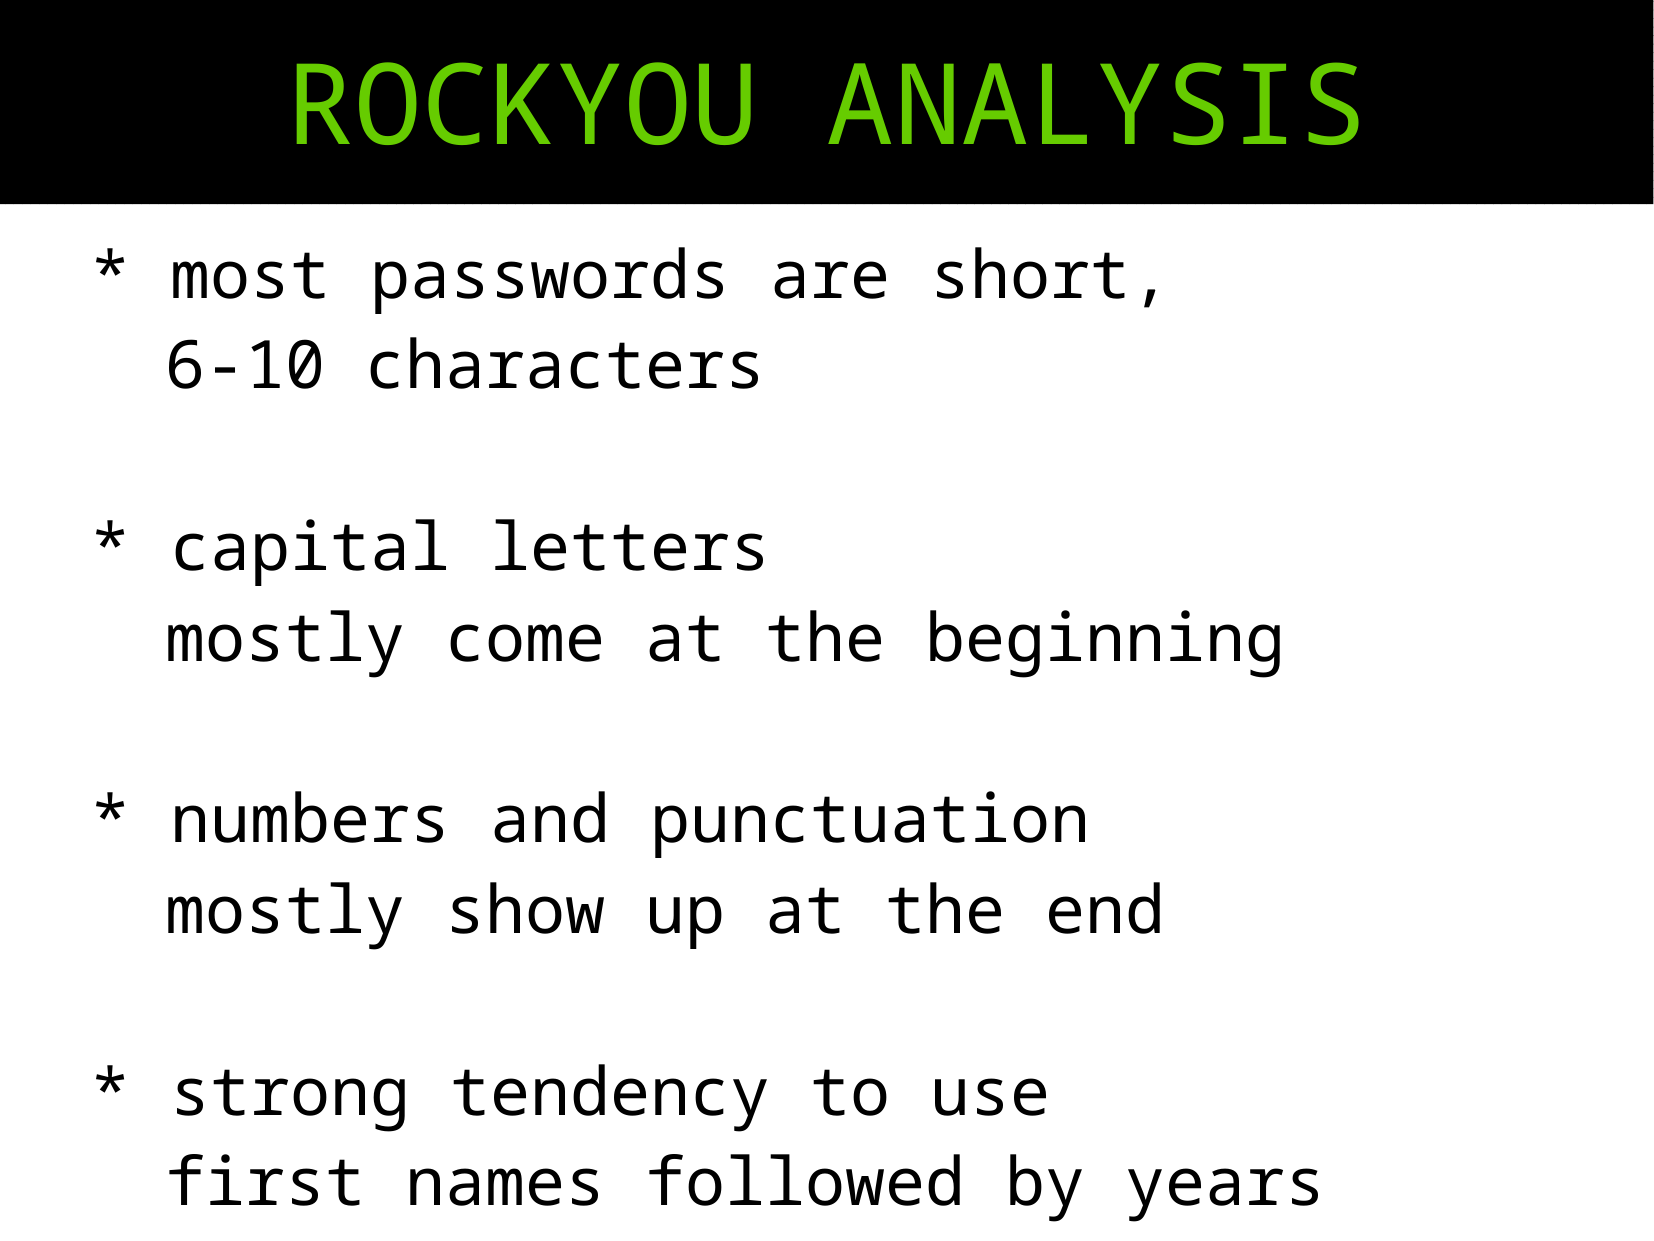

# ROCKYOU ANALYSIS
* most passwords are short,
	6-10 characters
* capital letters
	mostly come at the beginning
* numbers and punctuation
	mostly show up at the end
* strong tendency to use
	first names followed by years